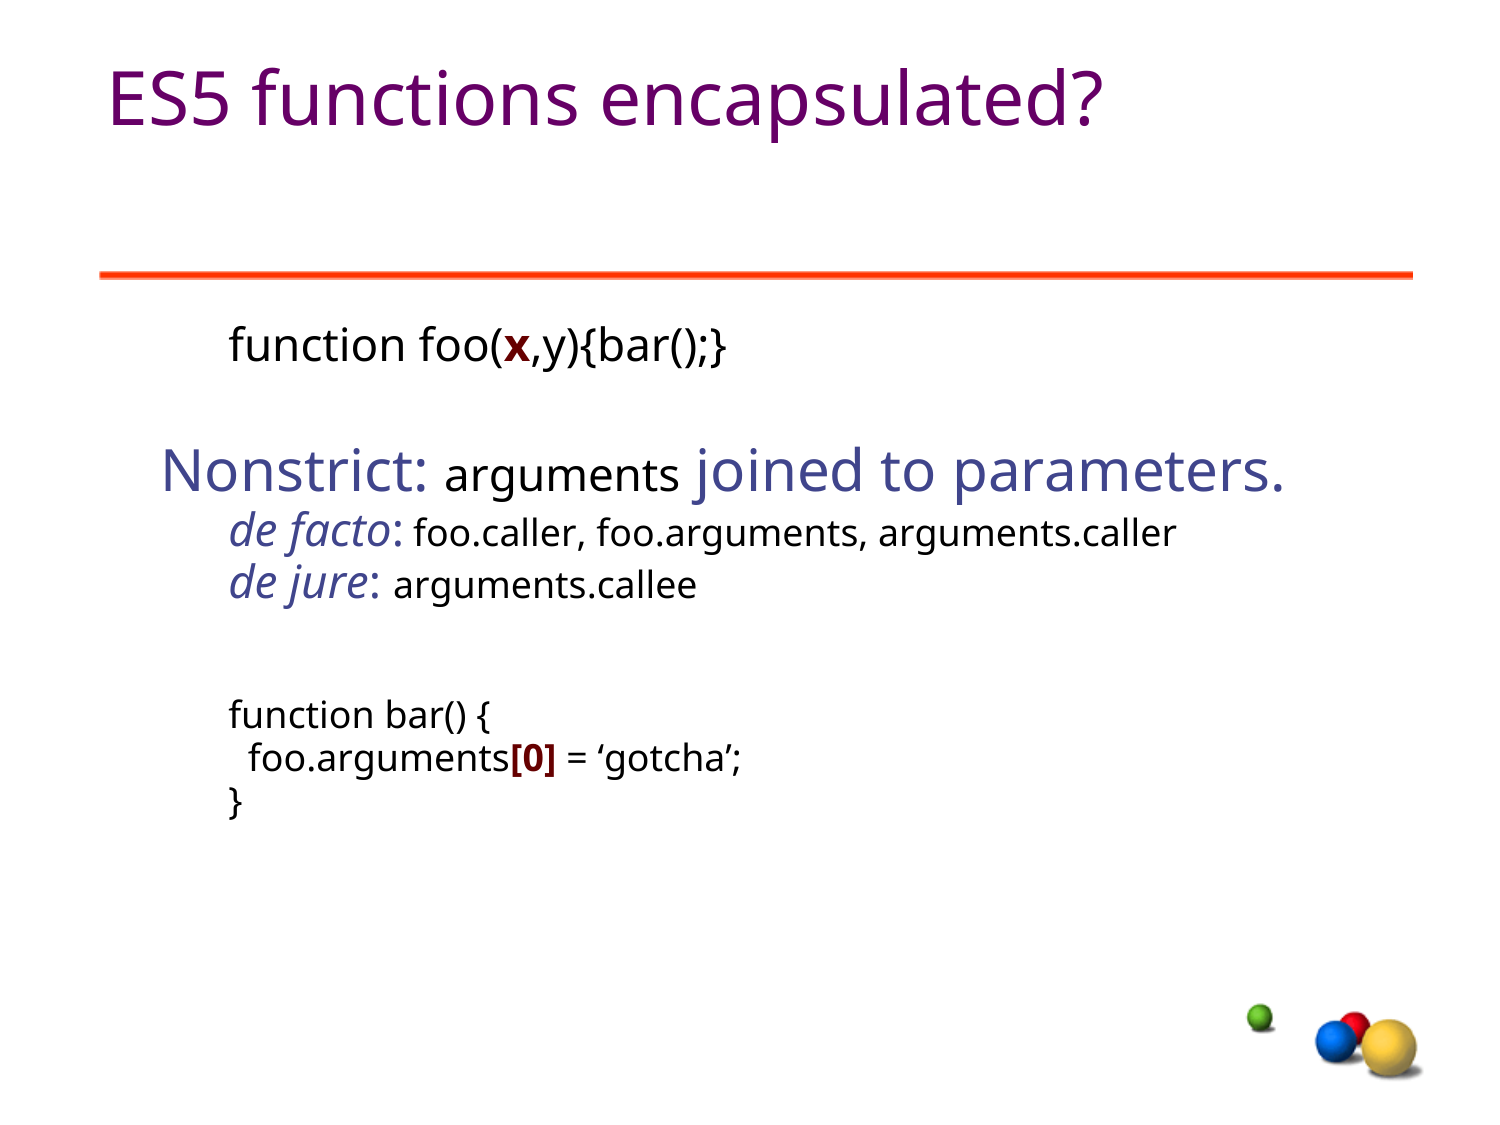

# ES5 functions encapsulated?
function foo(x,y){bar();}
Nonstrict: arguments joined to parameters.
de facto: foo.caller, foo.arguments, arguments.caller
de jure: arguments.callee
function bar() {
 foo.arguments[0] = ‘gotcha’;
}